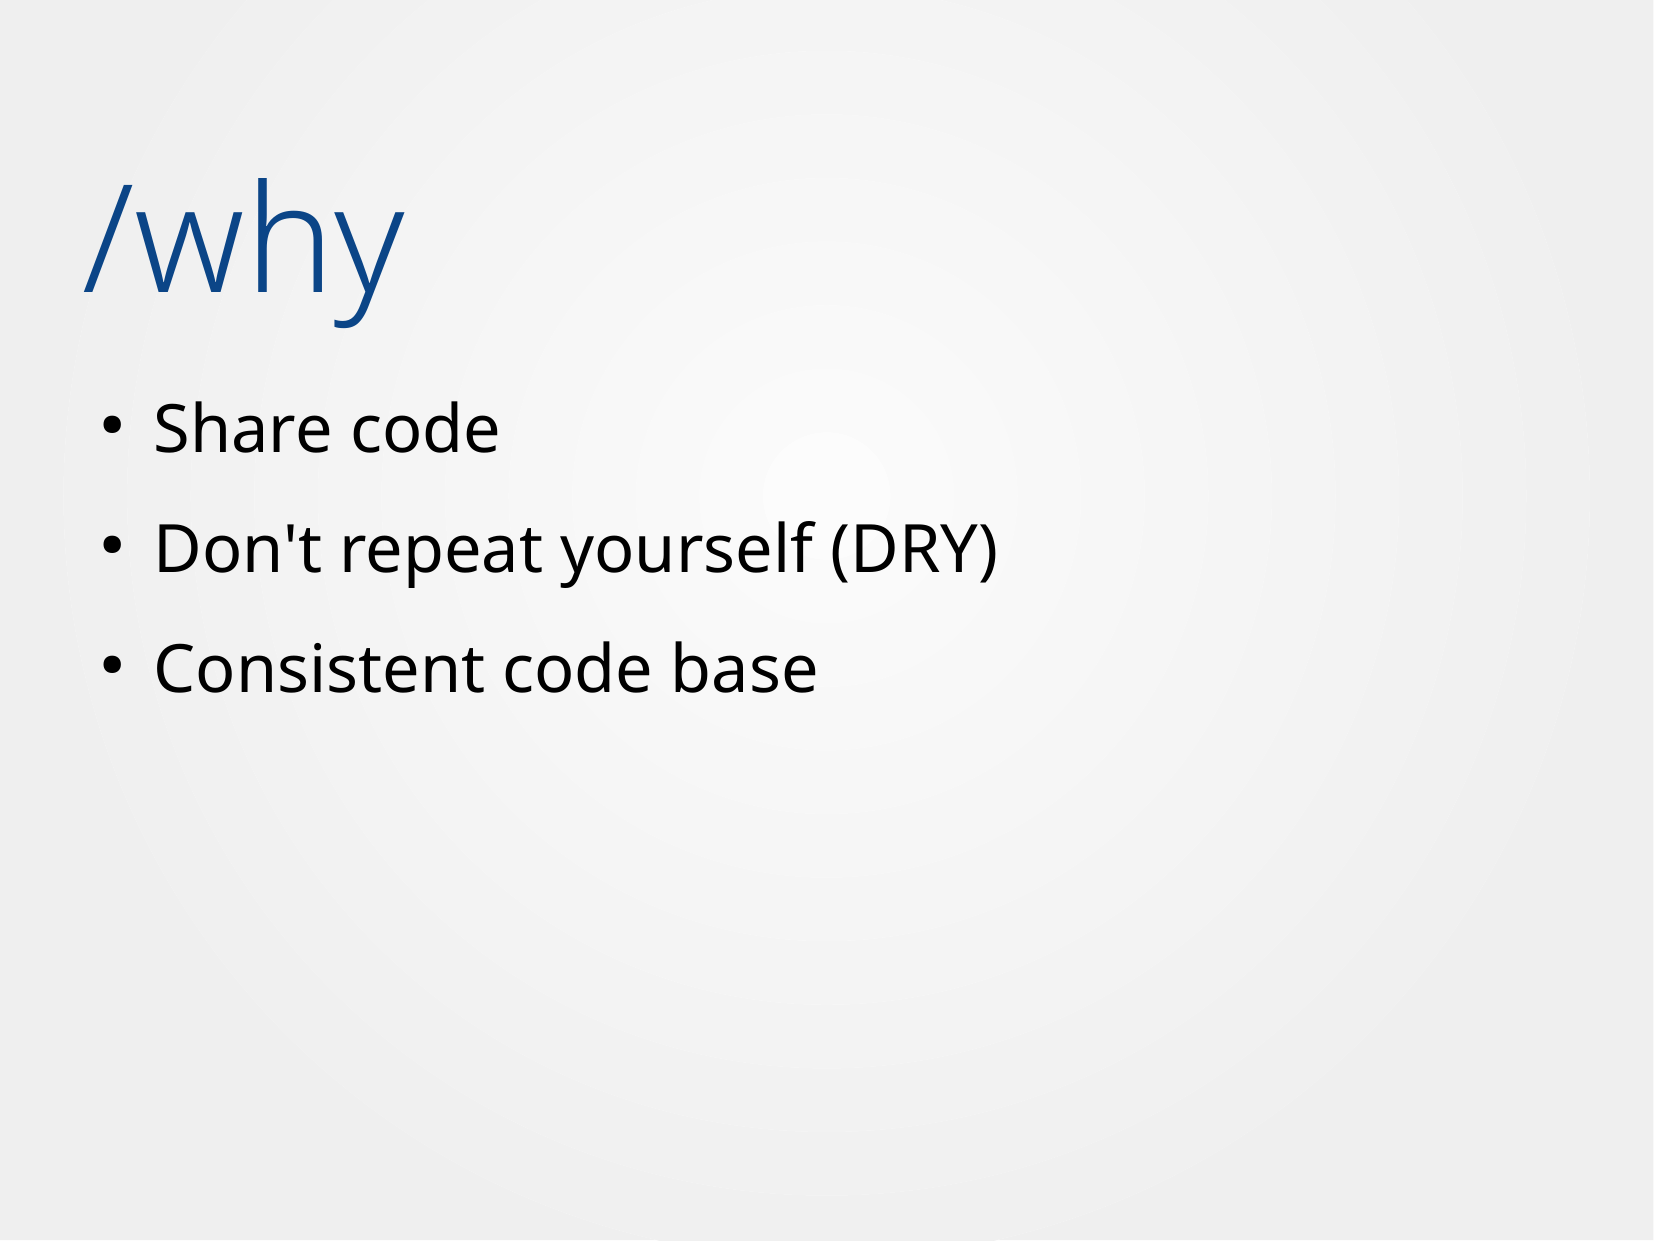

# /why
Share code
Don't repeat yourself (DRY)
Consistent code base